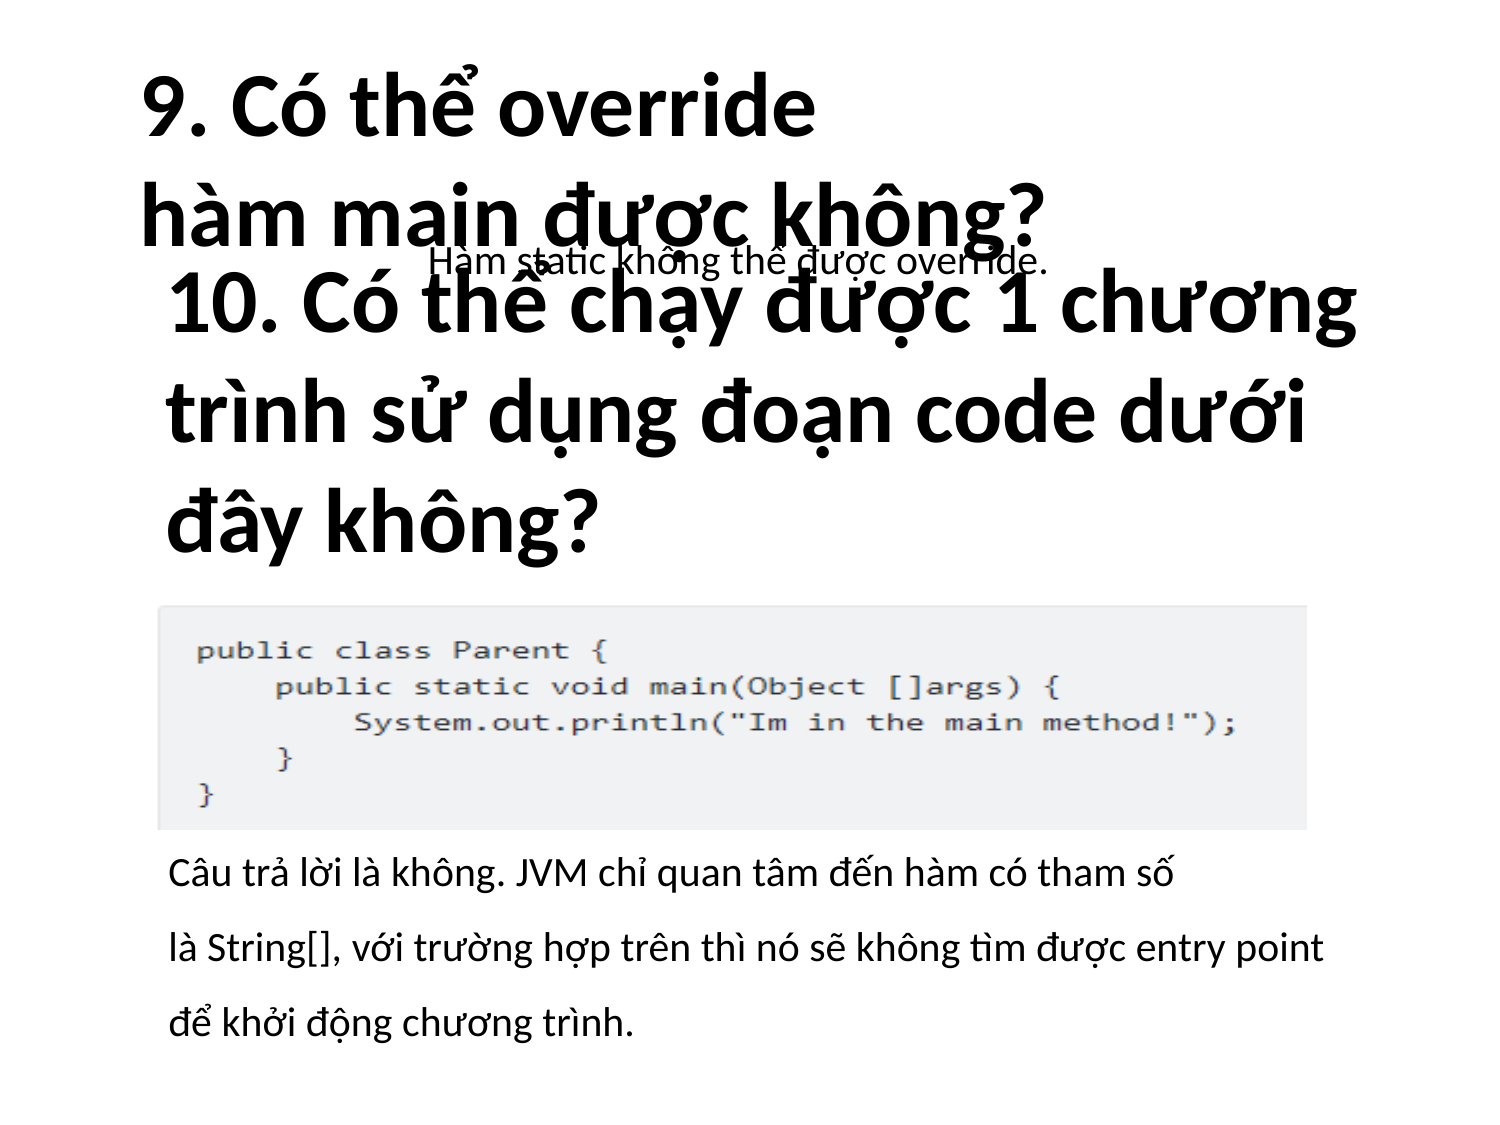

# 9. Có thể override hàm main được không?
Hàm static không thể được override.
10. Có thể chạy được 1 chương trình sử dụng đoạn code dưới đây không?
Câu trả lời là không. JVM chỉ quan tâm đến hàm có tham số là String[], với trường hợp trên thì nó sẽ không tìm được entry point để khởi động chương trình.